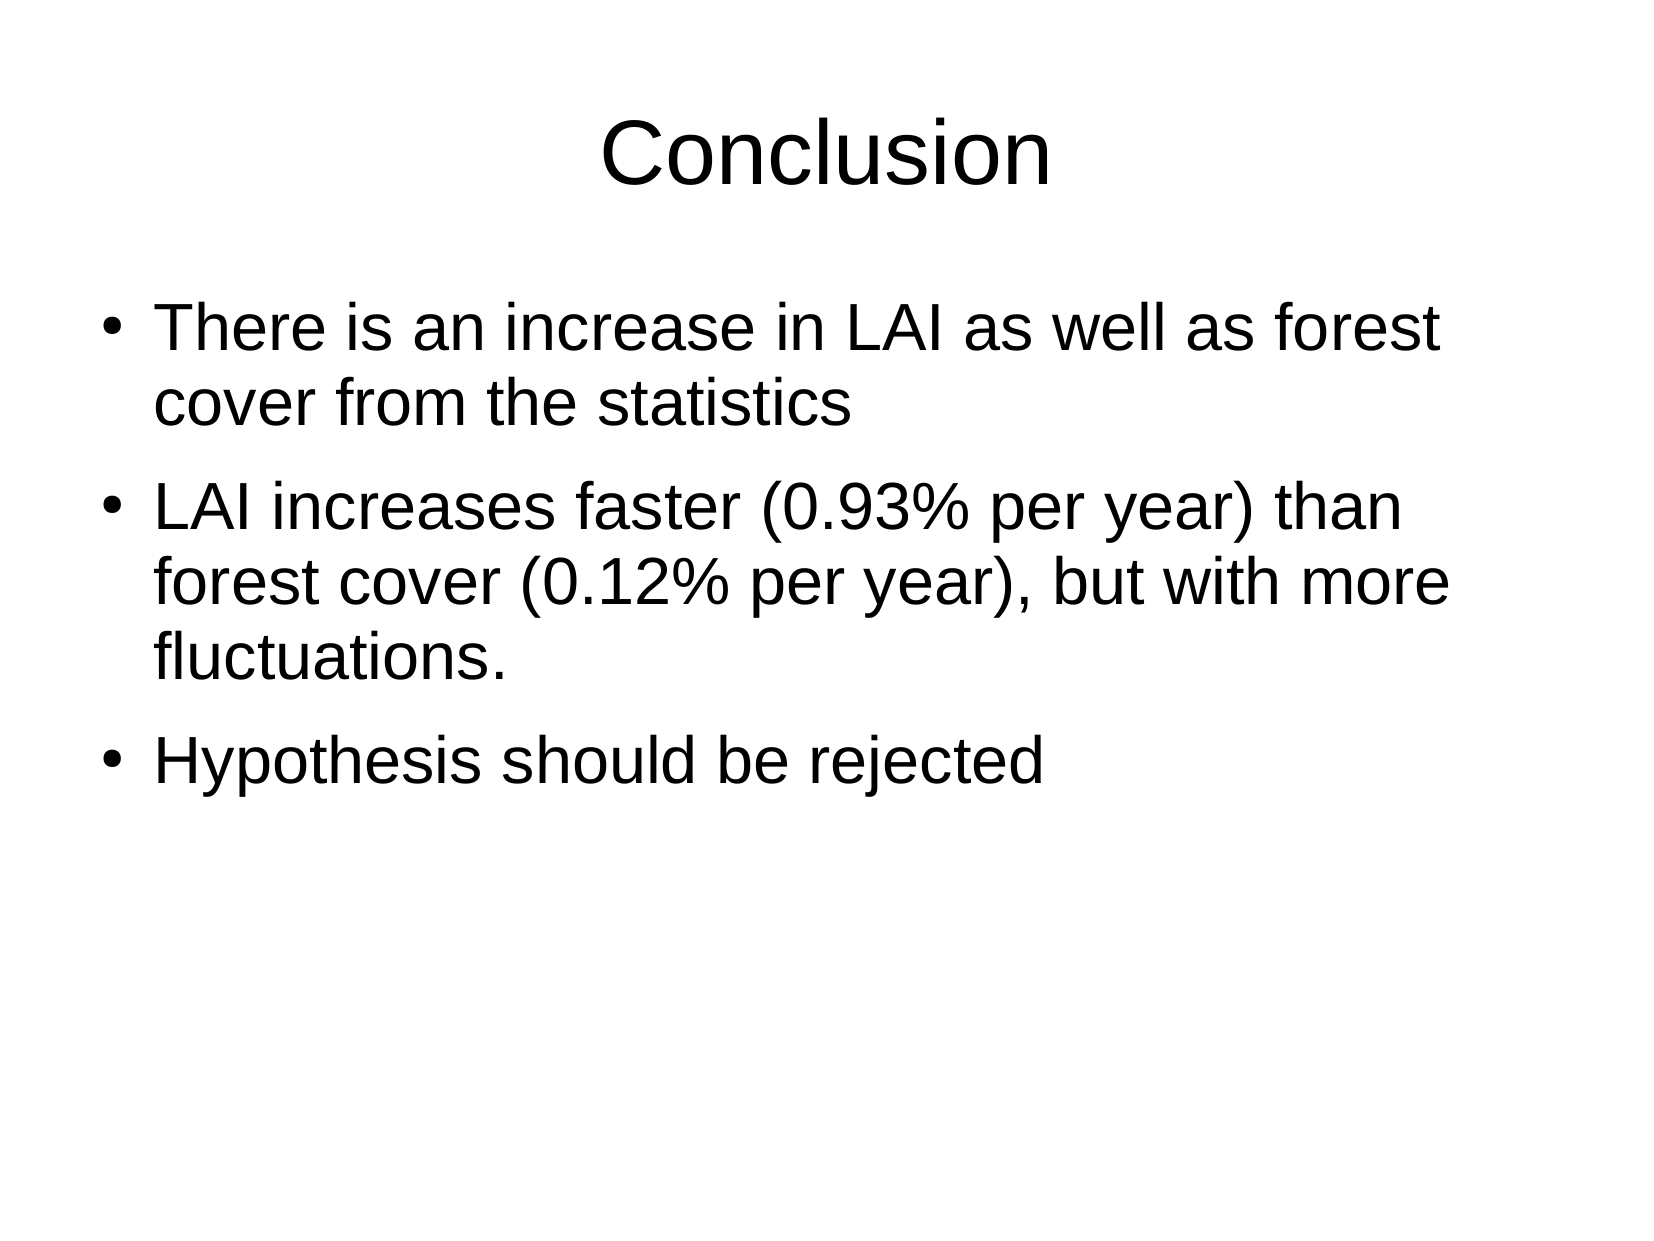

# Conclusion
There is an increase in LAI as well as forest cover from the statistics
LAI increases faster (0.93% per year) than forest cover (0.12% per year), but with more fluctuations.
Hypothesis should be rejected